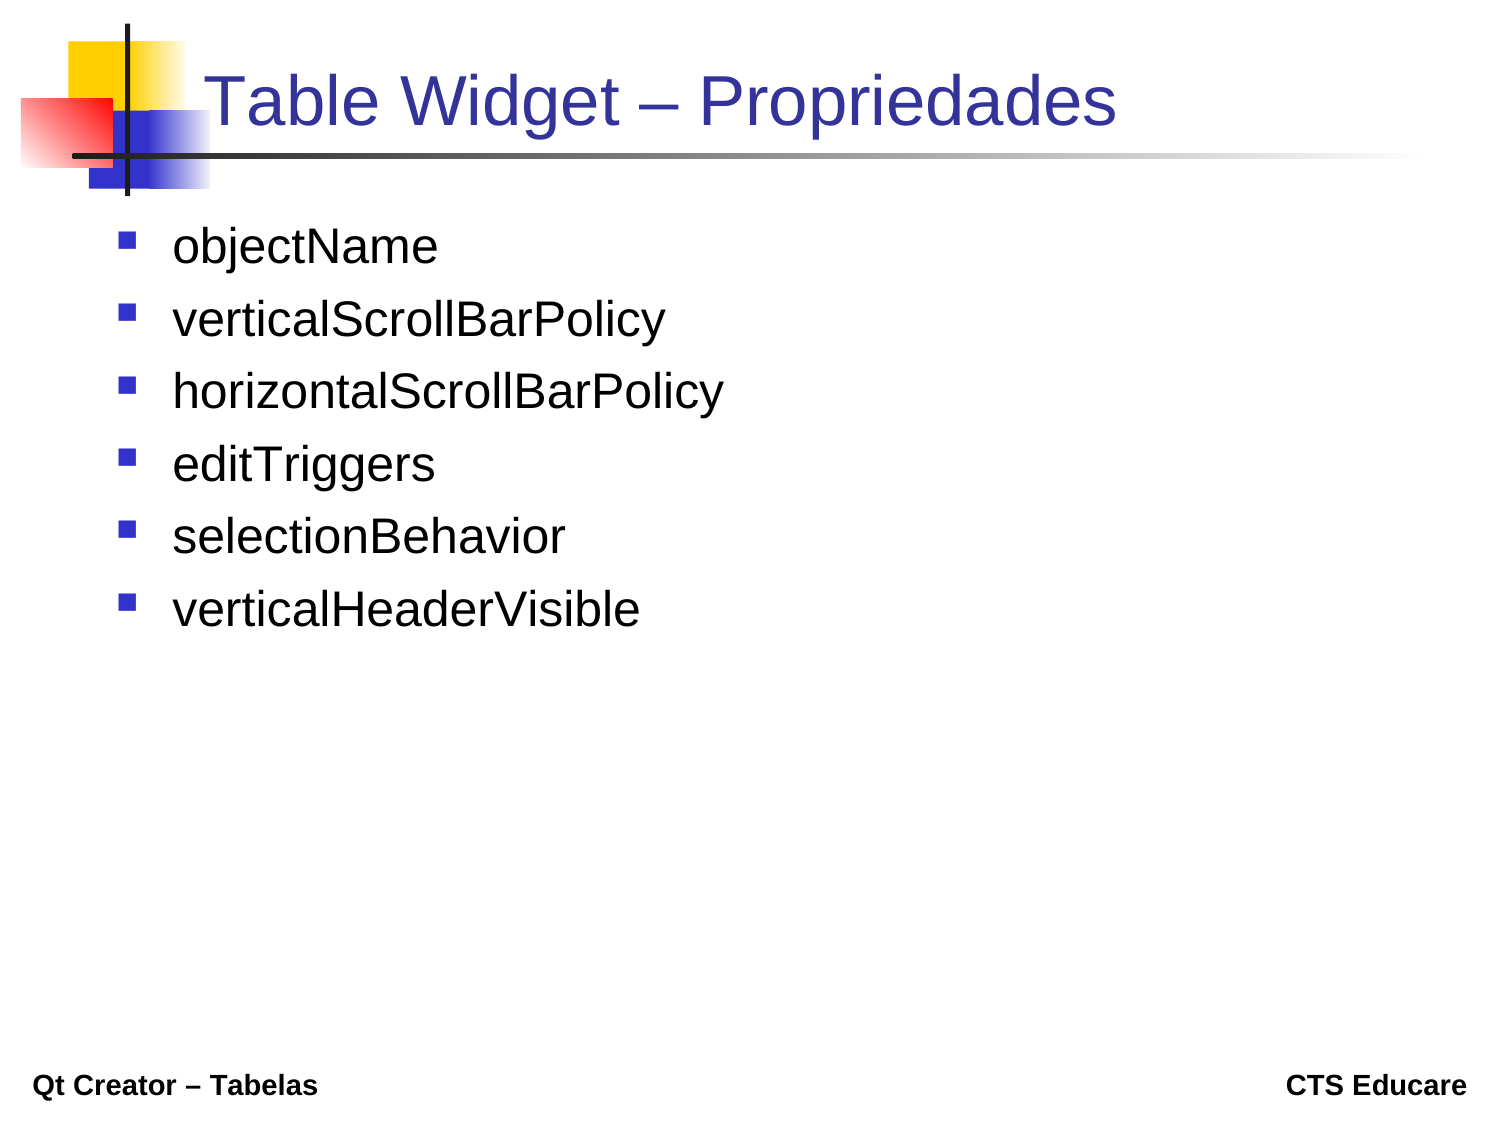

# Table Widget – Propriedades
objectName
verticalScrollBarPolicy
horizontalScrollBarPolicy
editTriggers
selectionBehavior
verticalHeaderVisible